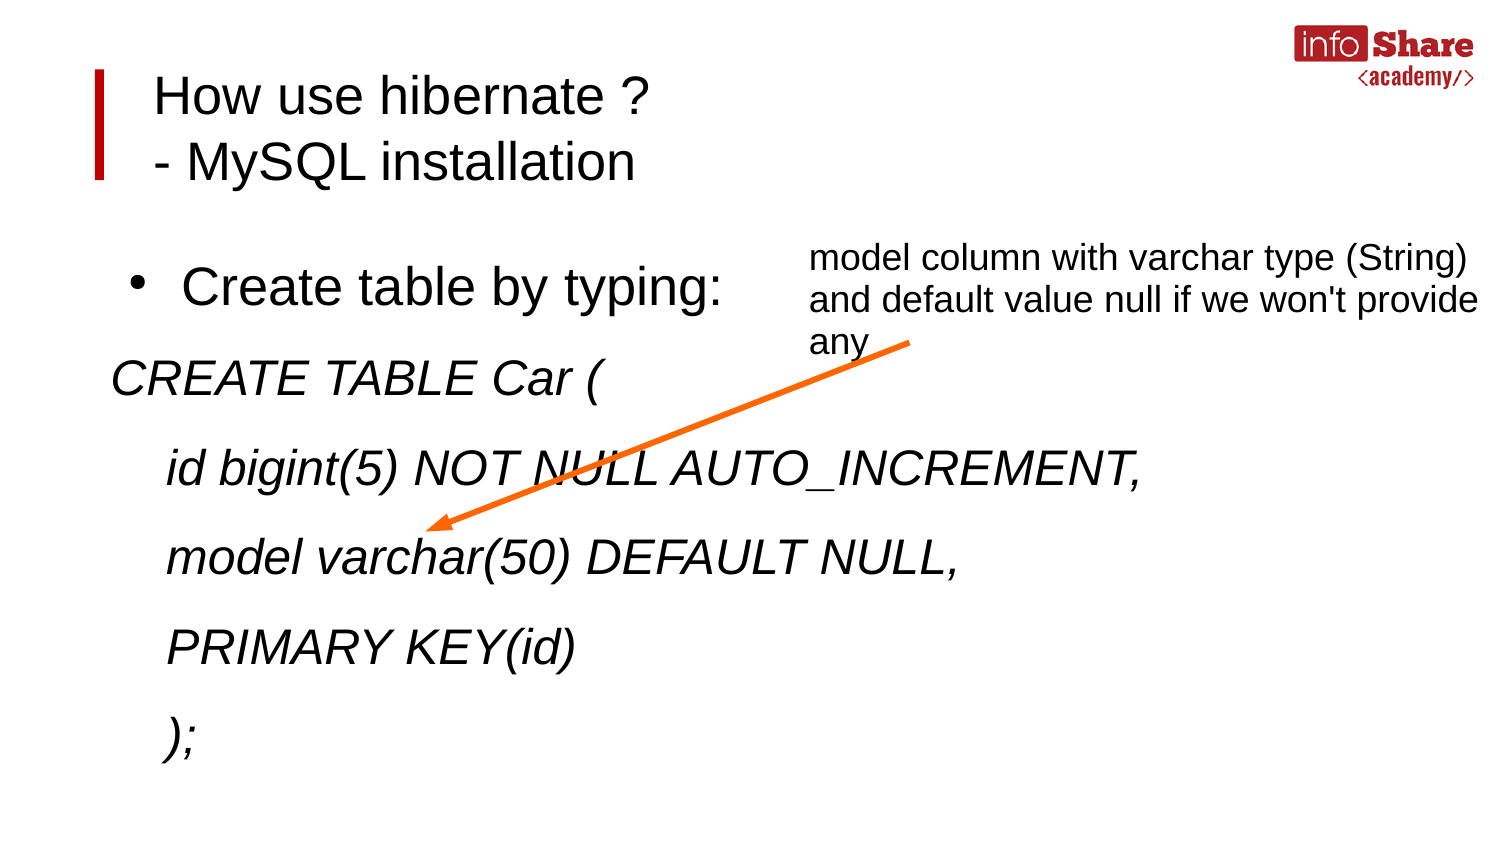

# How use hibernate ? - MySQL installation
model column with varchar type (String)
and default value null if we won't provide
any
Create table by typing:
CREATE TABLE Car (
 id bigint(5) NOT NULL AUTO_INCREMENT,
 model varchar(50) DEFAULT NULL,
 PRIMARY KEY(id)
 );